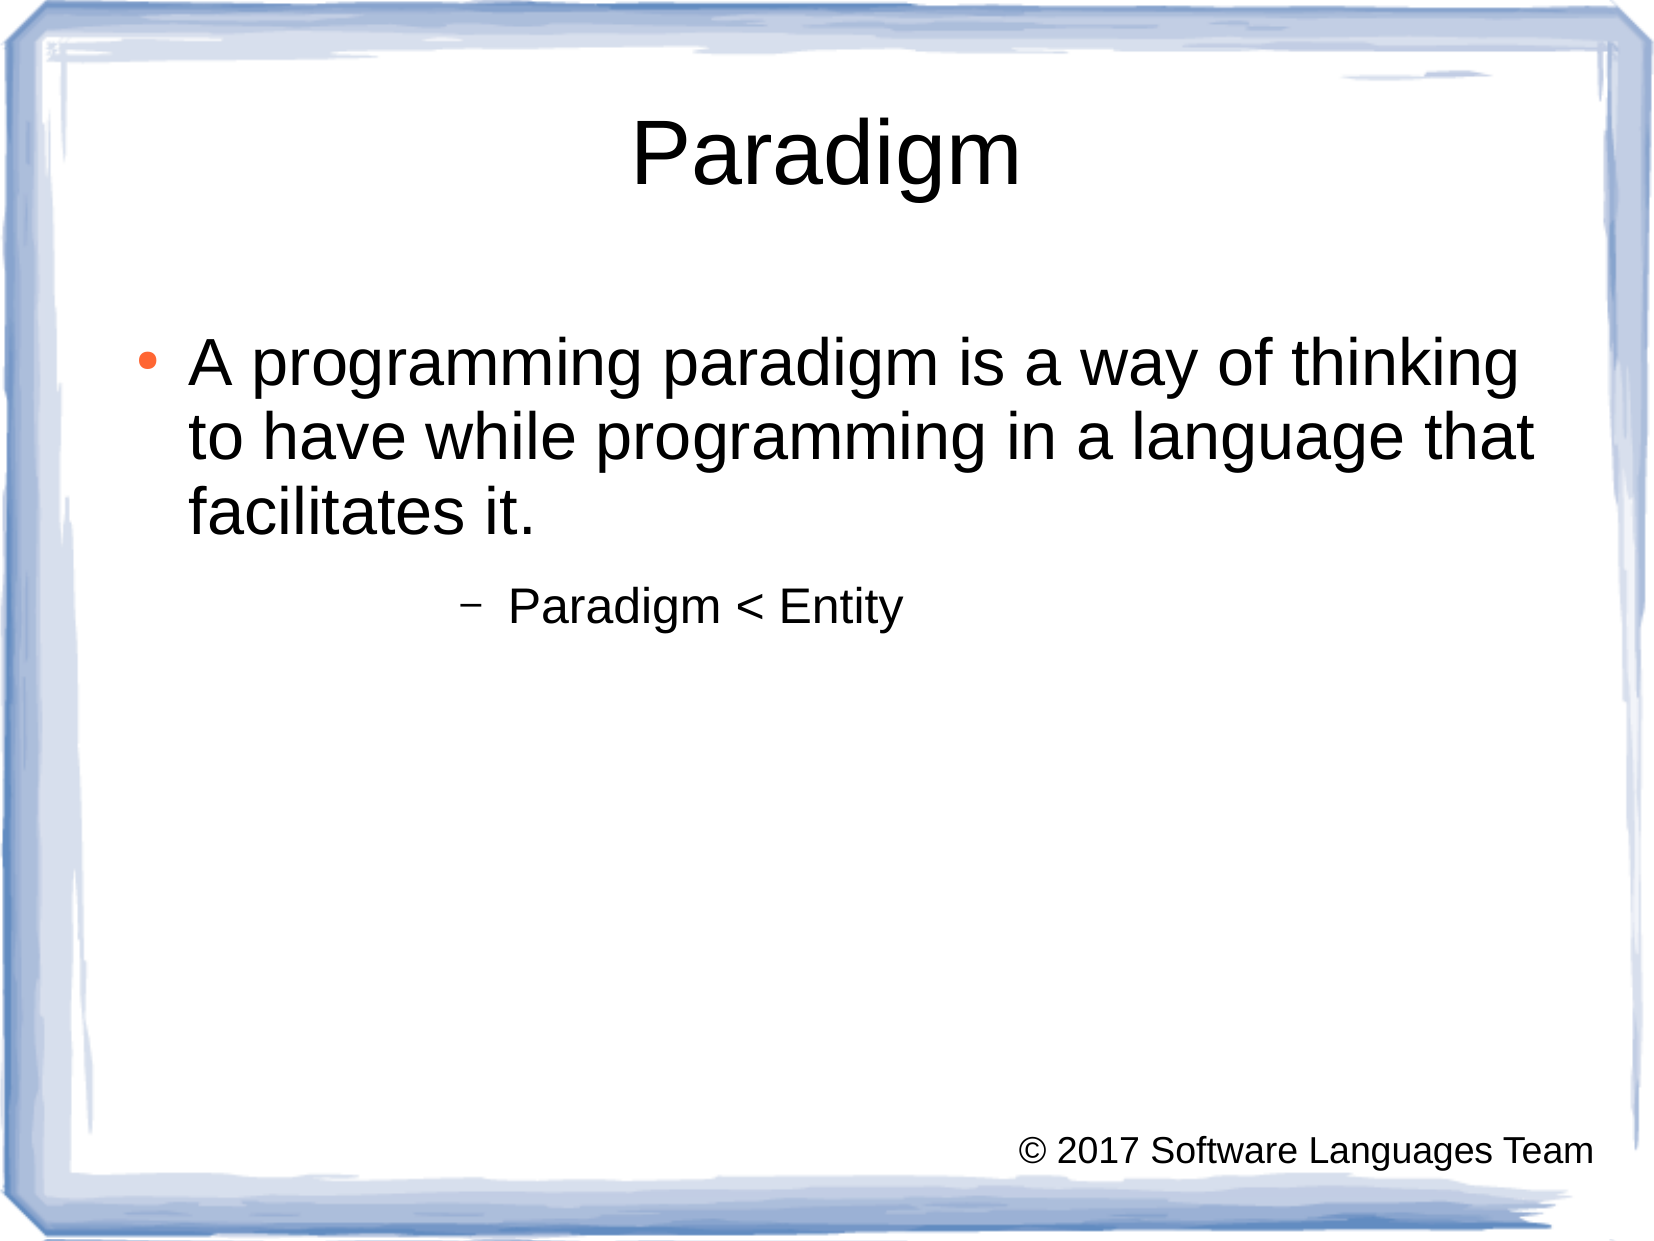

# Paradigm
A programming paradigm is a way of thinking to have while programming in a language that facilitates it.
Paradigm < Entity
© 2017 Software Languages Team